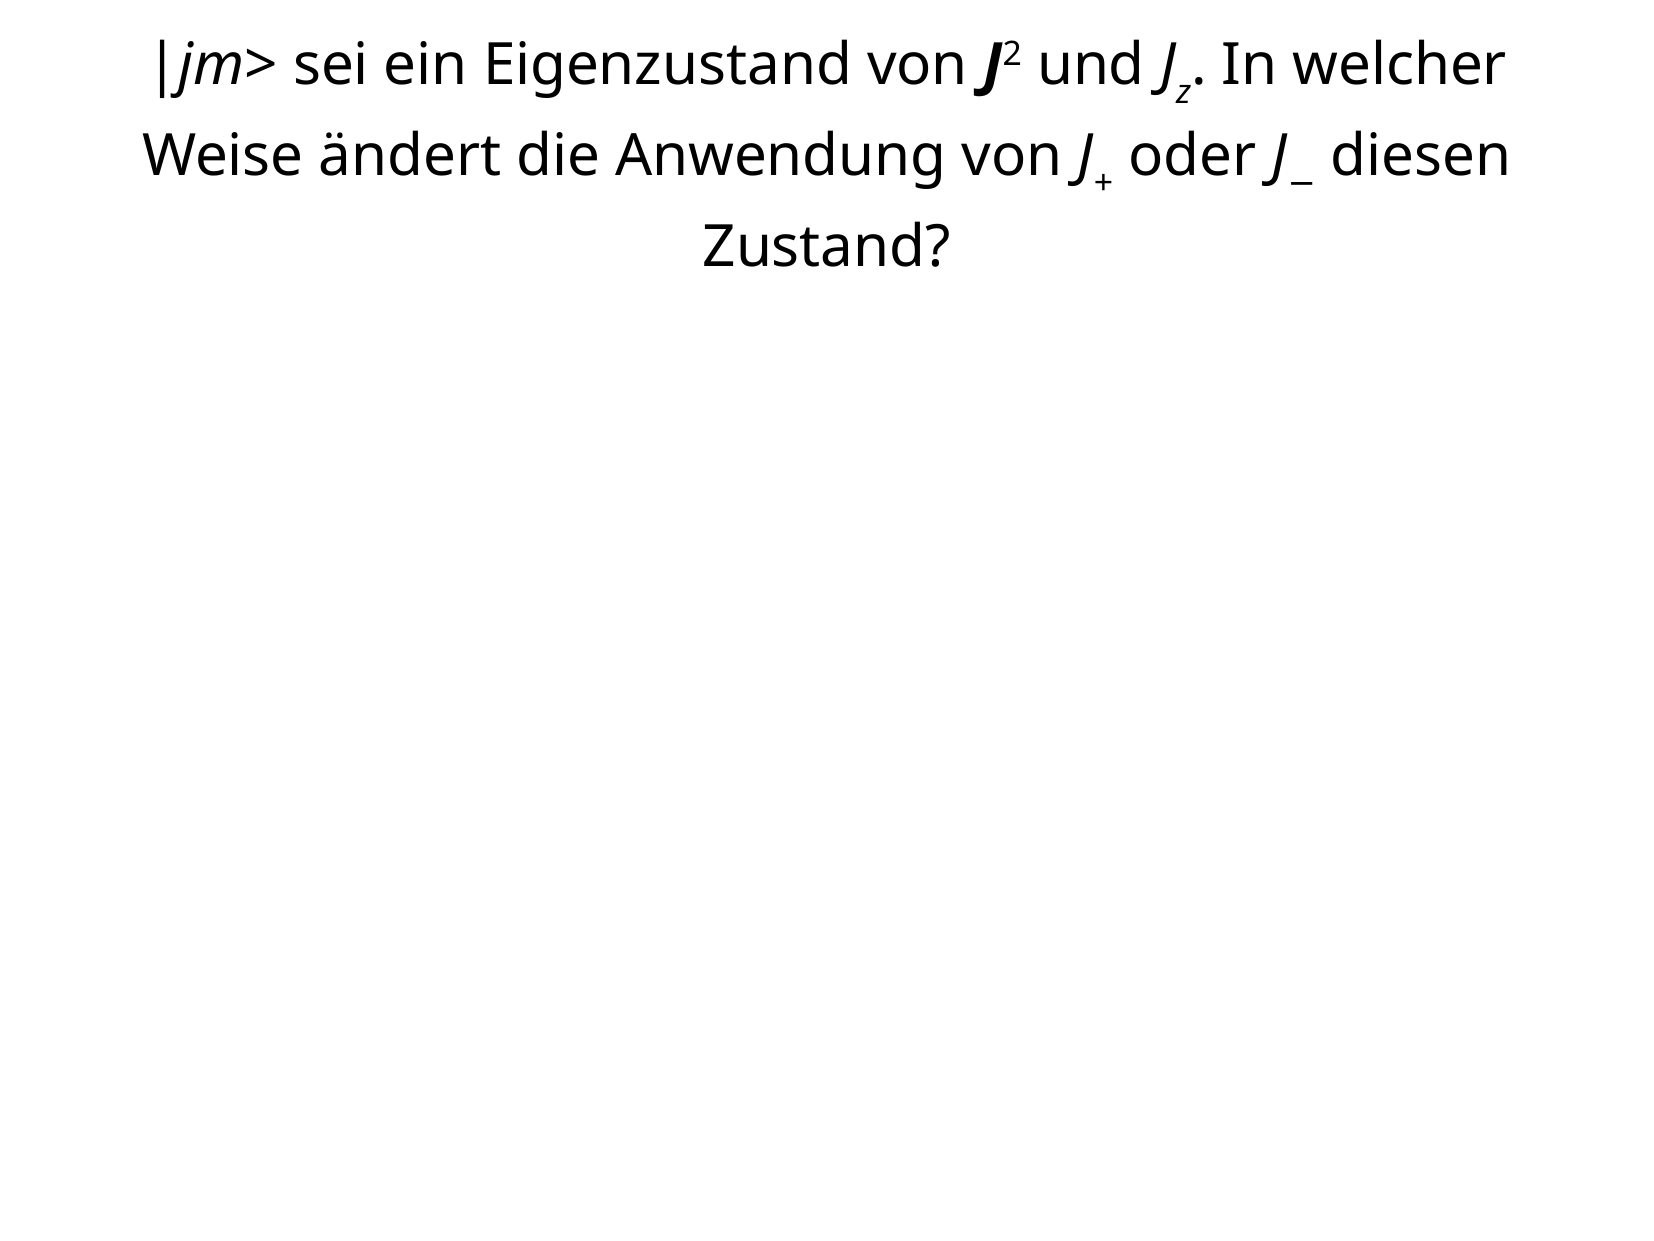

# |jm> sei ein Eigenzustand von J2 und Jz. In welcher Weise ändert die Anwendung von J+ oder J− diesen Zustand?